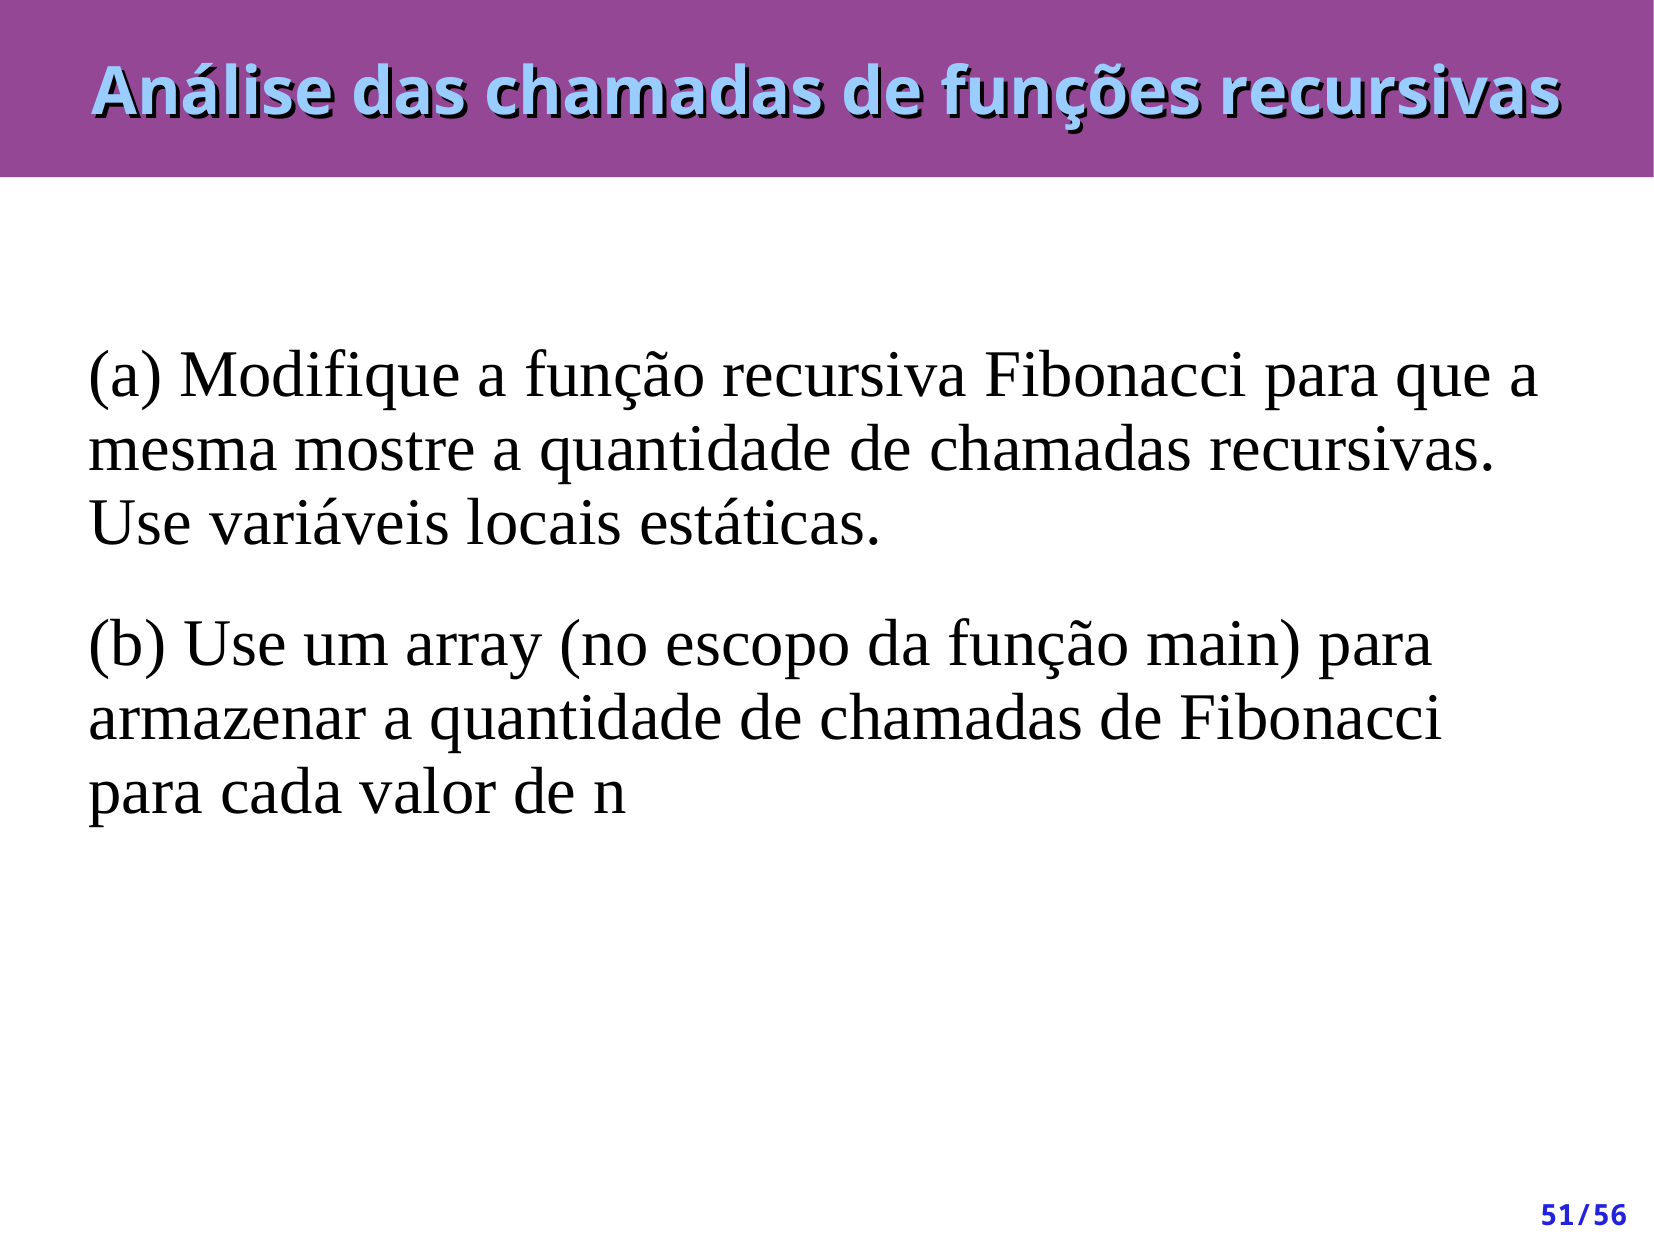

# Análise das chamadas de funções recursivas
(a) Modifique a função recursiva Fibonacci para que a mesma mostre a quantidade de chamadas recursivas. Use variáveis locais estáticas.
(b) Use um array (no escopo da função main) para armazenar a quantidade de chamadas de Fibonacci para cada valor de n
51